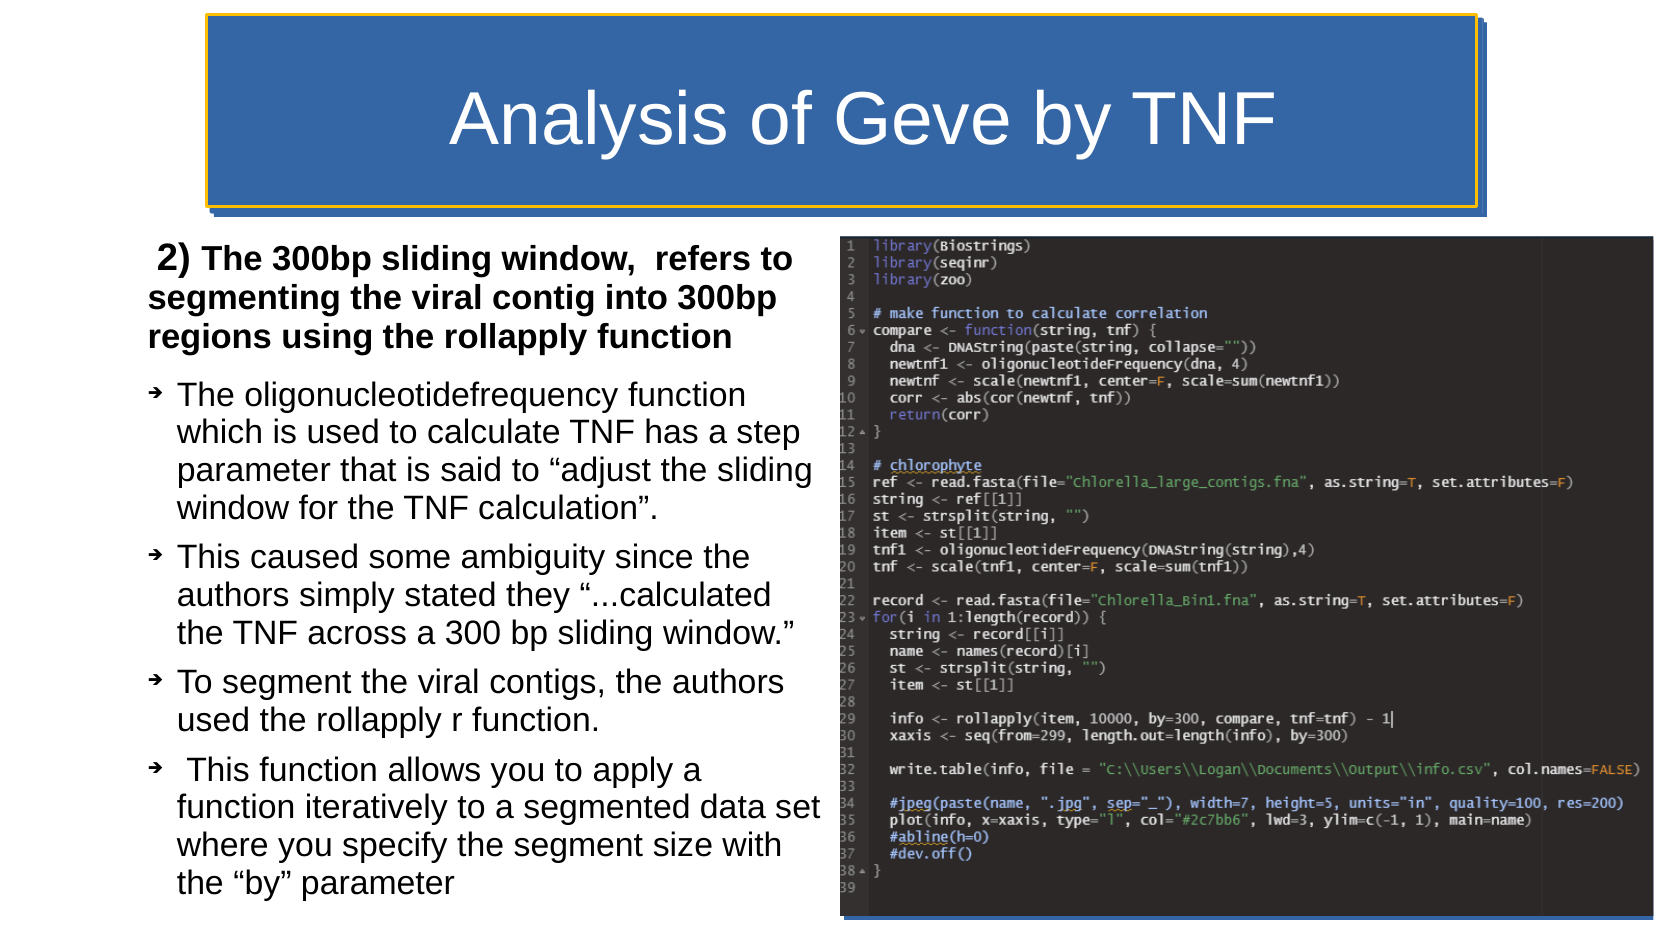

# Analysis of Geve by TNF
 2) The 300bp sliding window, refers to segmenting the viral contig into 300bp regions using the rollapply function
The oligonucleotidefrequency function which is used to calculate TNF has a step parameter that is said to “adjust the sliding window for the TNF calculation”.
This caused some ambiguity since the authors simply stated they “...calculated the TNF across a 300 bp sliding window.”
To segment the viral contigs, the authors used the rollapply r function.
 This function allows you to apply a function iteratively to a segmented data set where you specify the segment size with the “by” parameter